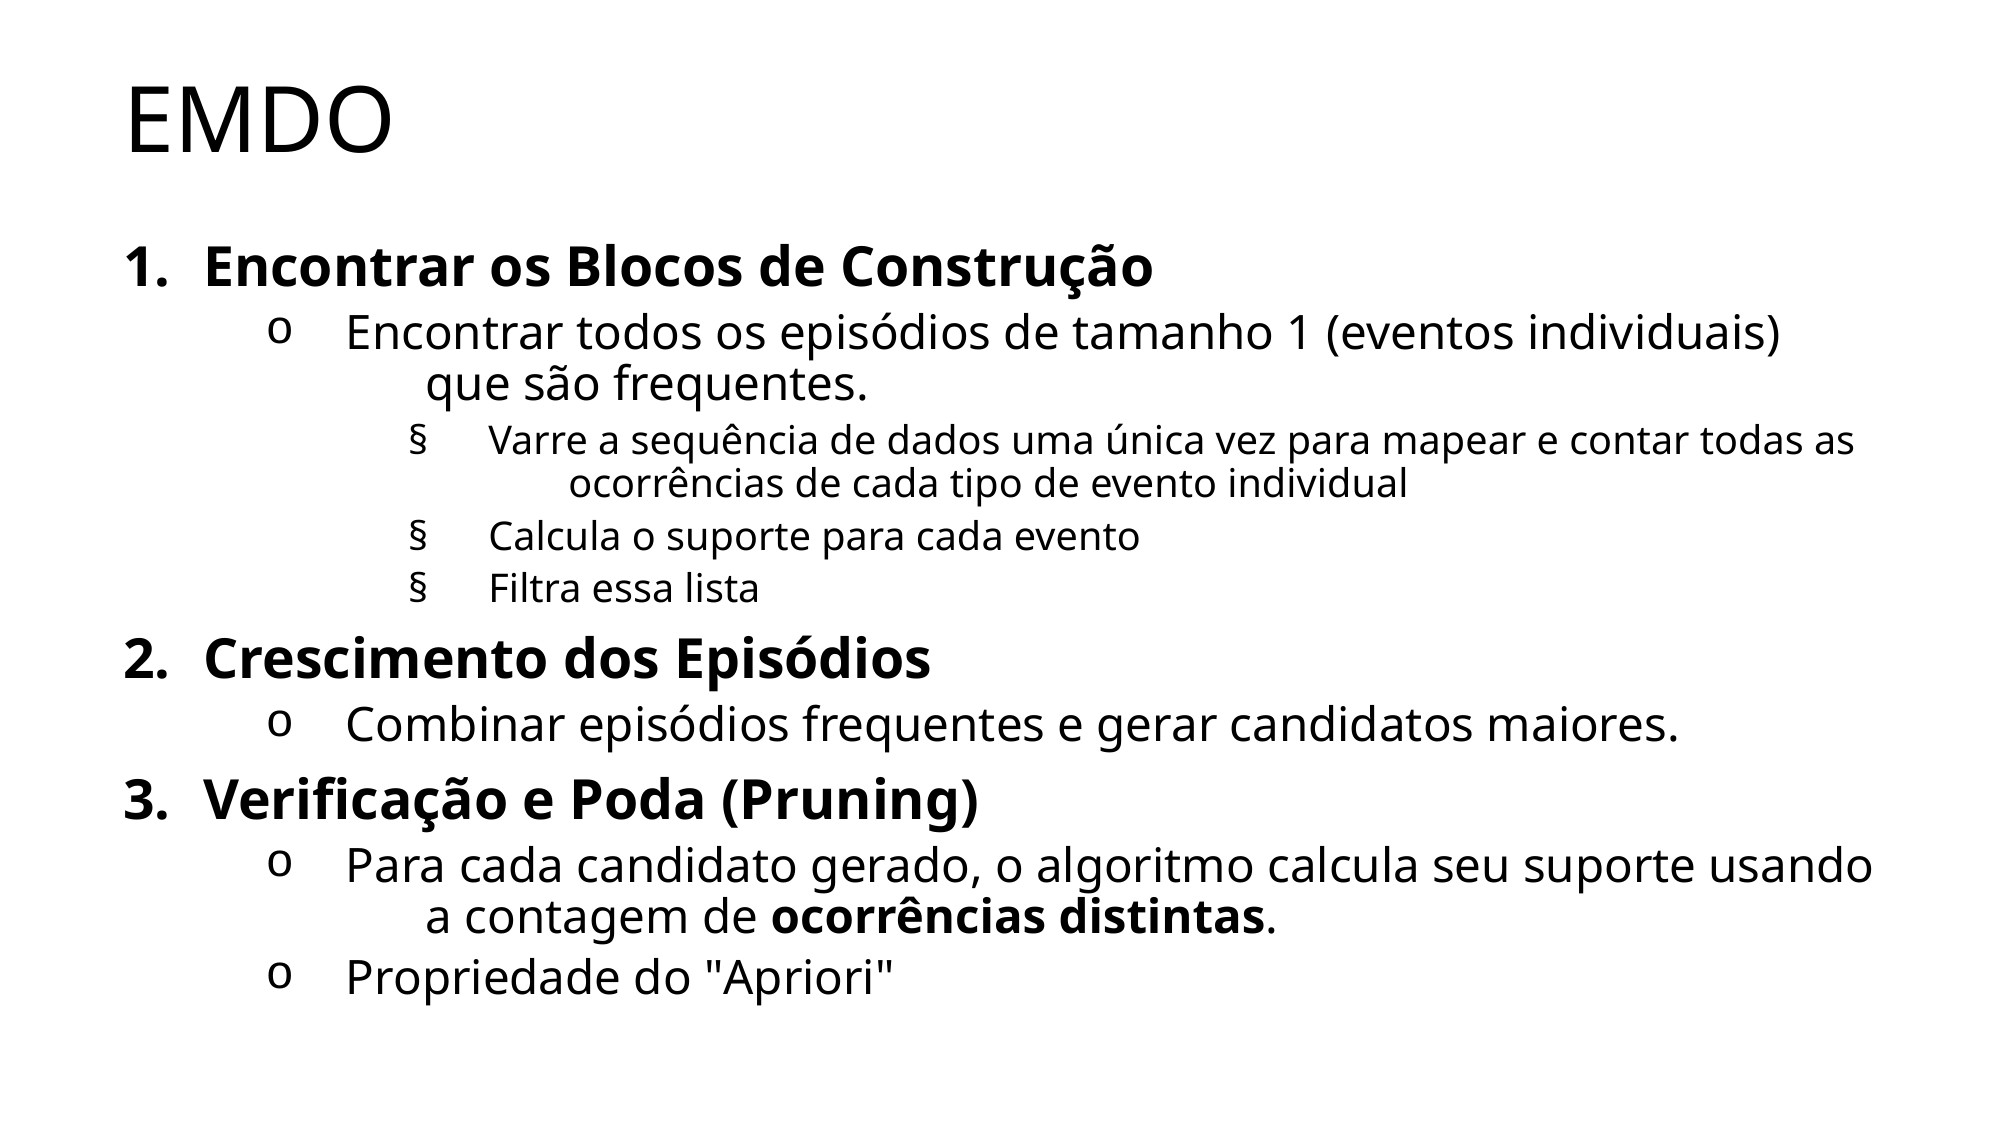

# EMDO
Encontrar os Blocos de Construção
Encontrar todos os episódios de tamanho 1 (eventos individuais) que são frequentes.
Varre a sequência de dados uma única vez para mapear e contar todas as ocorrências de cada tipo de evento individual
Calcula o suporte para cada evento
Filtra essa lista
Crescimento dos Episódios
Combinar episódios frequentes e gerar candidatos maiores.
Verificação e Poda (Pruning)
Para cada candidato gerado, o algoritmo calcula seu suporte usando a contagem de ocorrências distintas.
Propriedade do "Apriori"